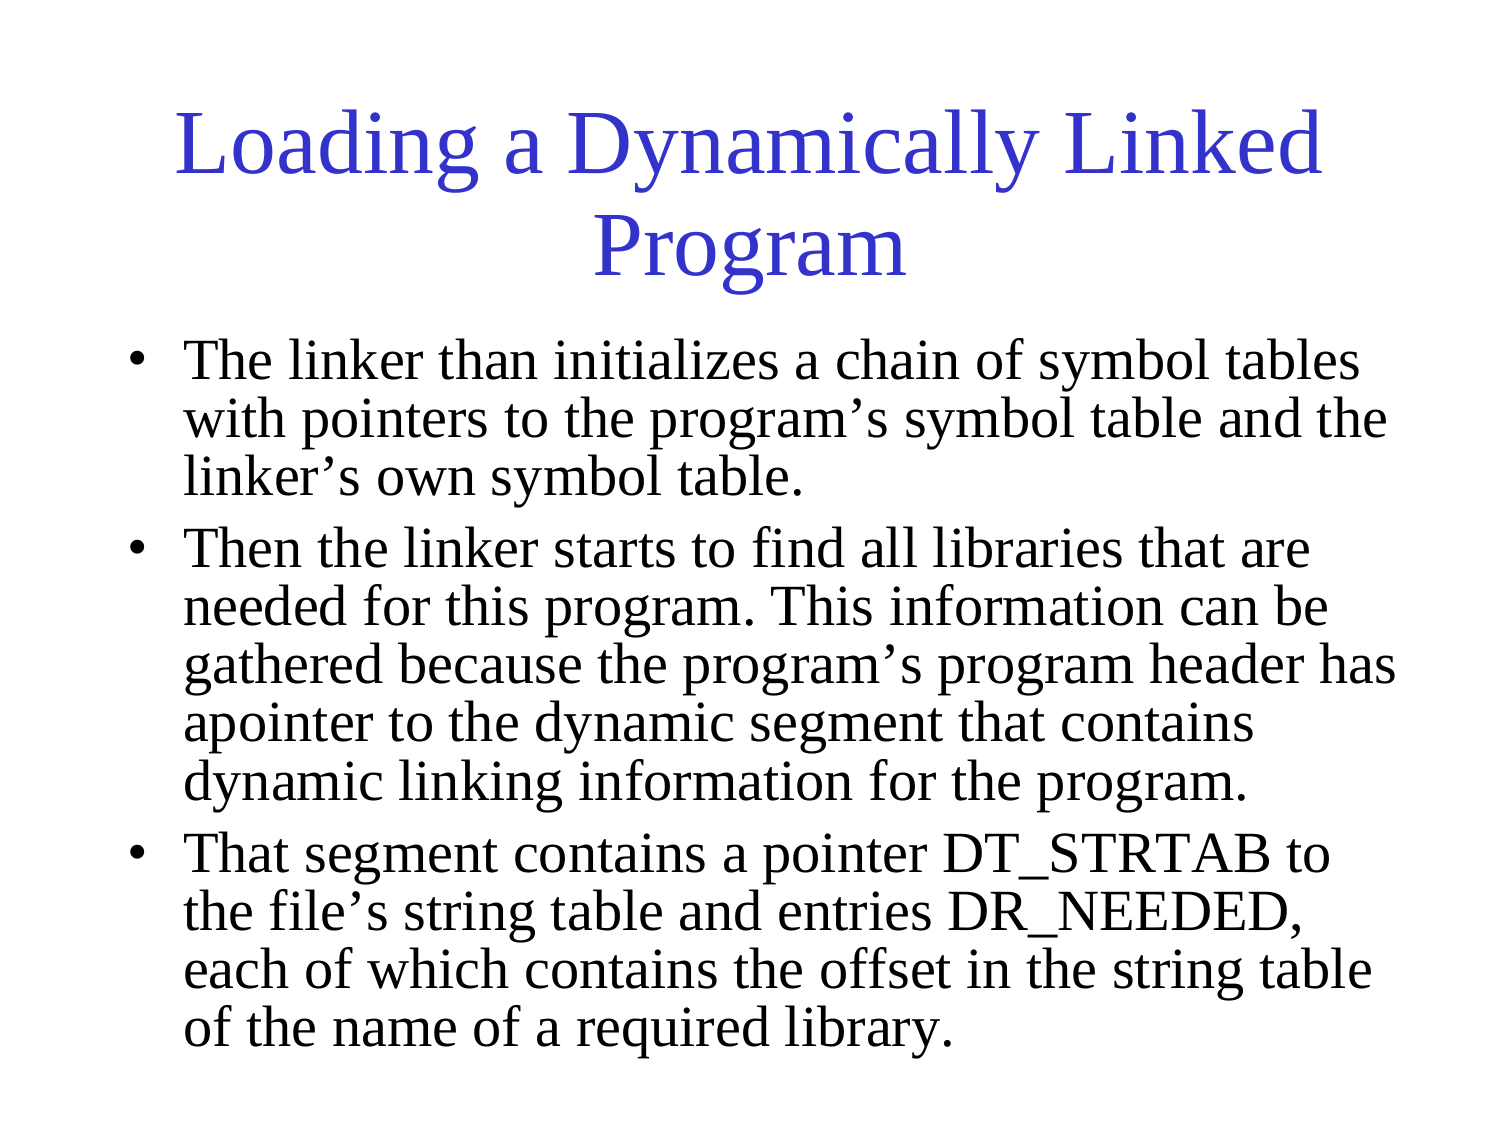

# Loading a Dynamically Linked Program
The linker than initializes a chain of symbol tables with pointers to the program’s symbol table and the linker’s own symbol table.
Then the linker starts to find all libraries that are needed for this program. This information can be gathered because the program’s program header has apointer to the dynamic segment that contains dynamic linking information for the program.
That segment contains a pointer DT_STRTAB to the file’s string table and entries DR_NEEDED, each of which contains the offset in the string table of the name of a required library.